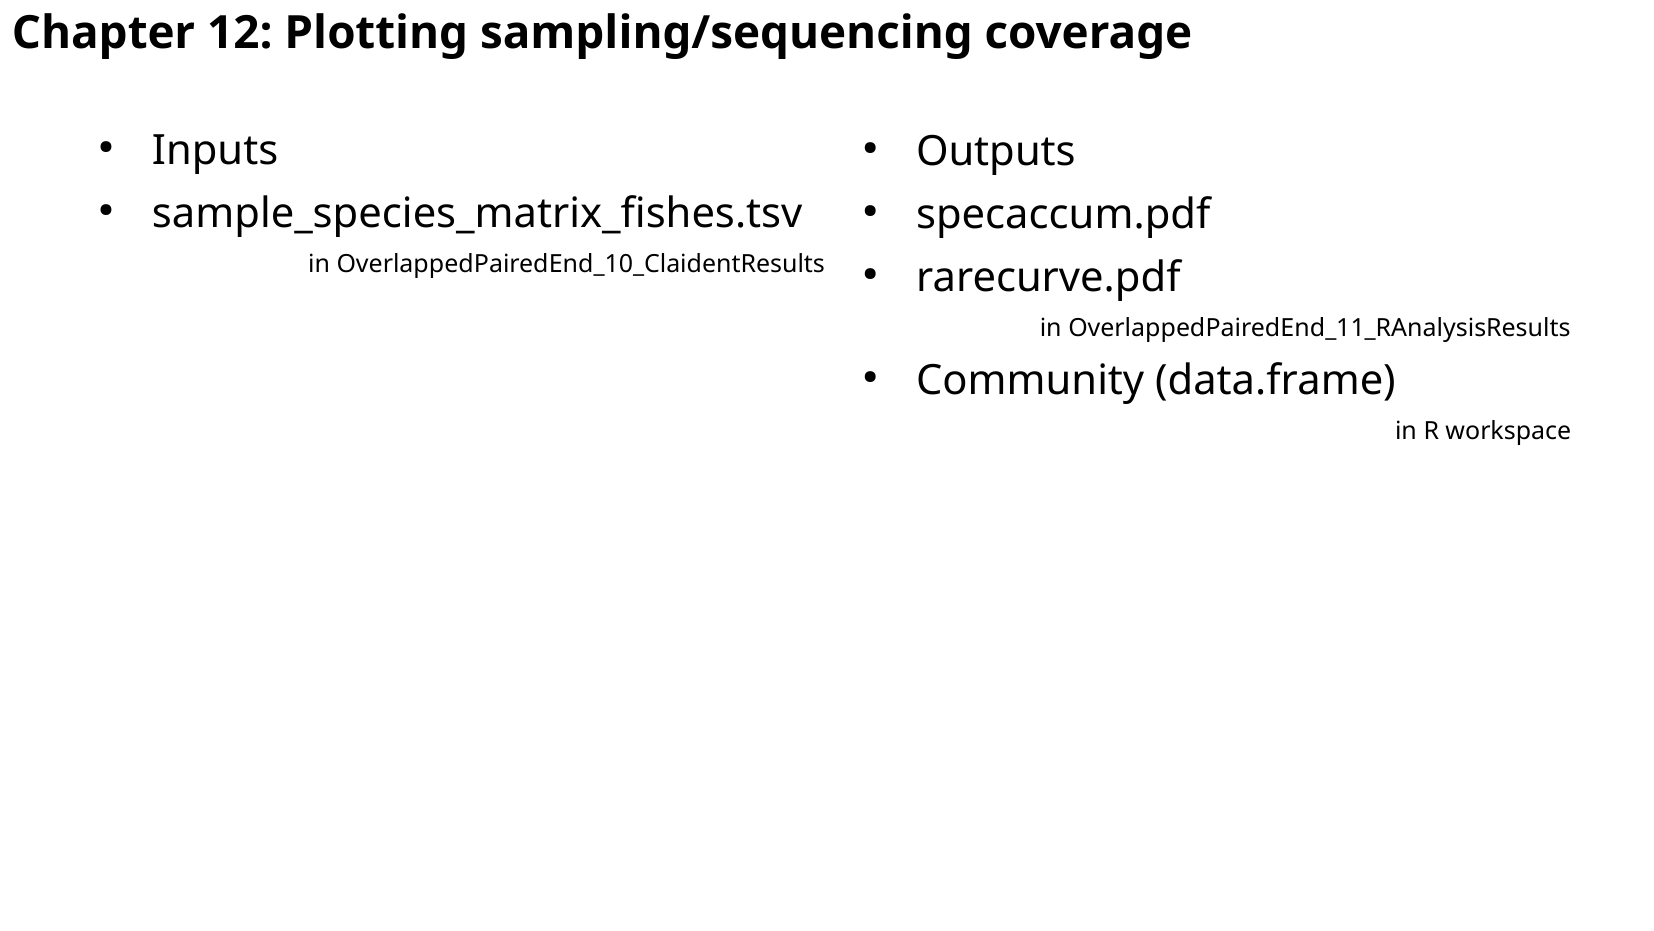

# Chapter 12: Plotting sampling/sequencing coverage
Inputs
sample_species_matrix_fishes.tsv
in OverlappedPairedEnd_10_ClaidentResults
Outputs
specaccum.pdf
rarecurve.pdf
in OverlappedPairedEnd_11_RAnalysisResults
Community (data.frame)
in R workspace